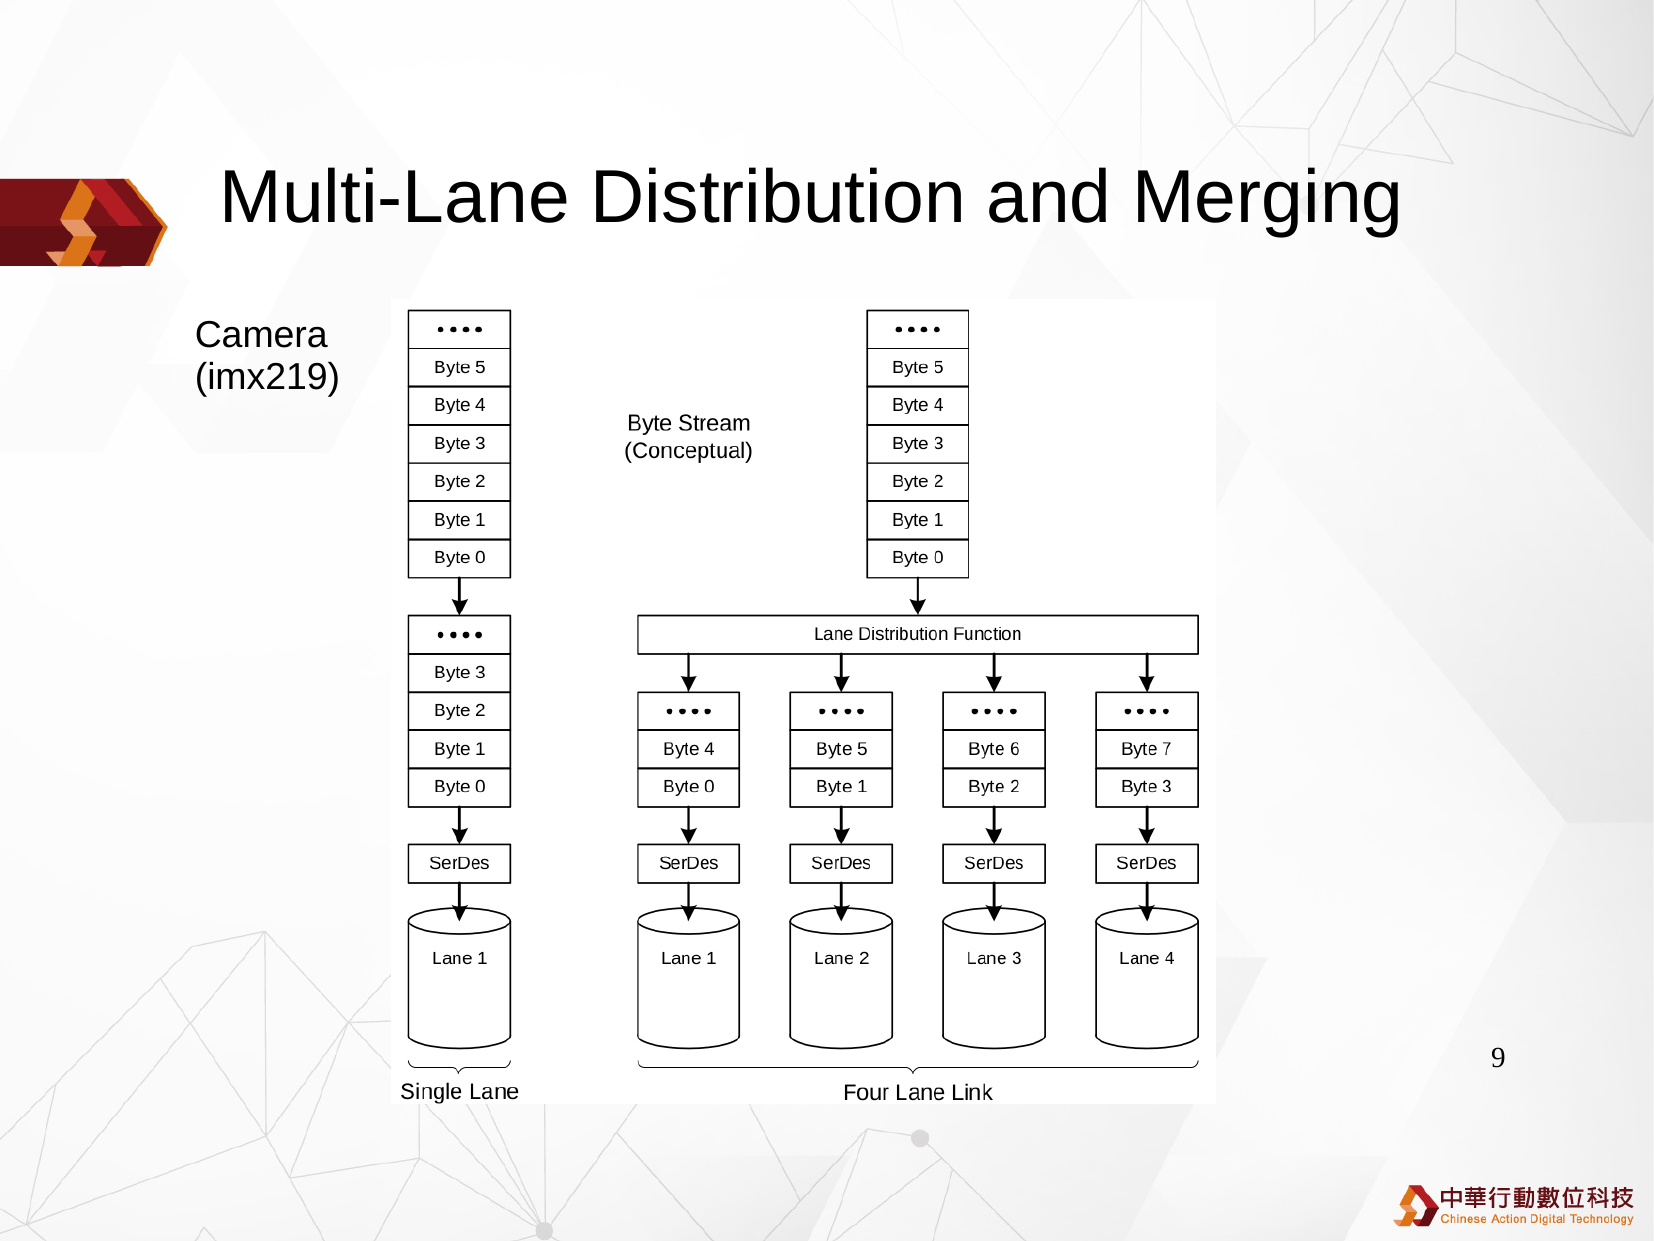

# Multi-Lane Distribution and Merging
Camera
(imx219)
9